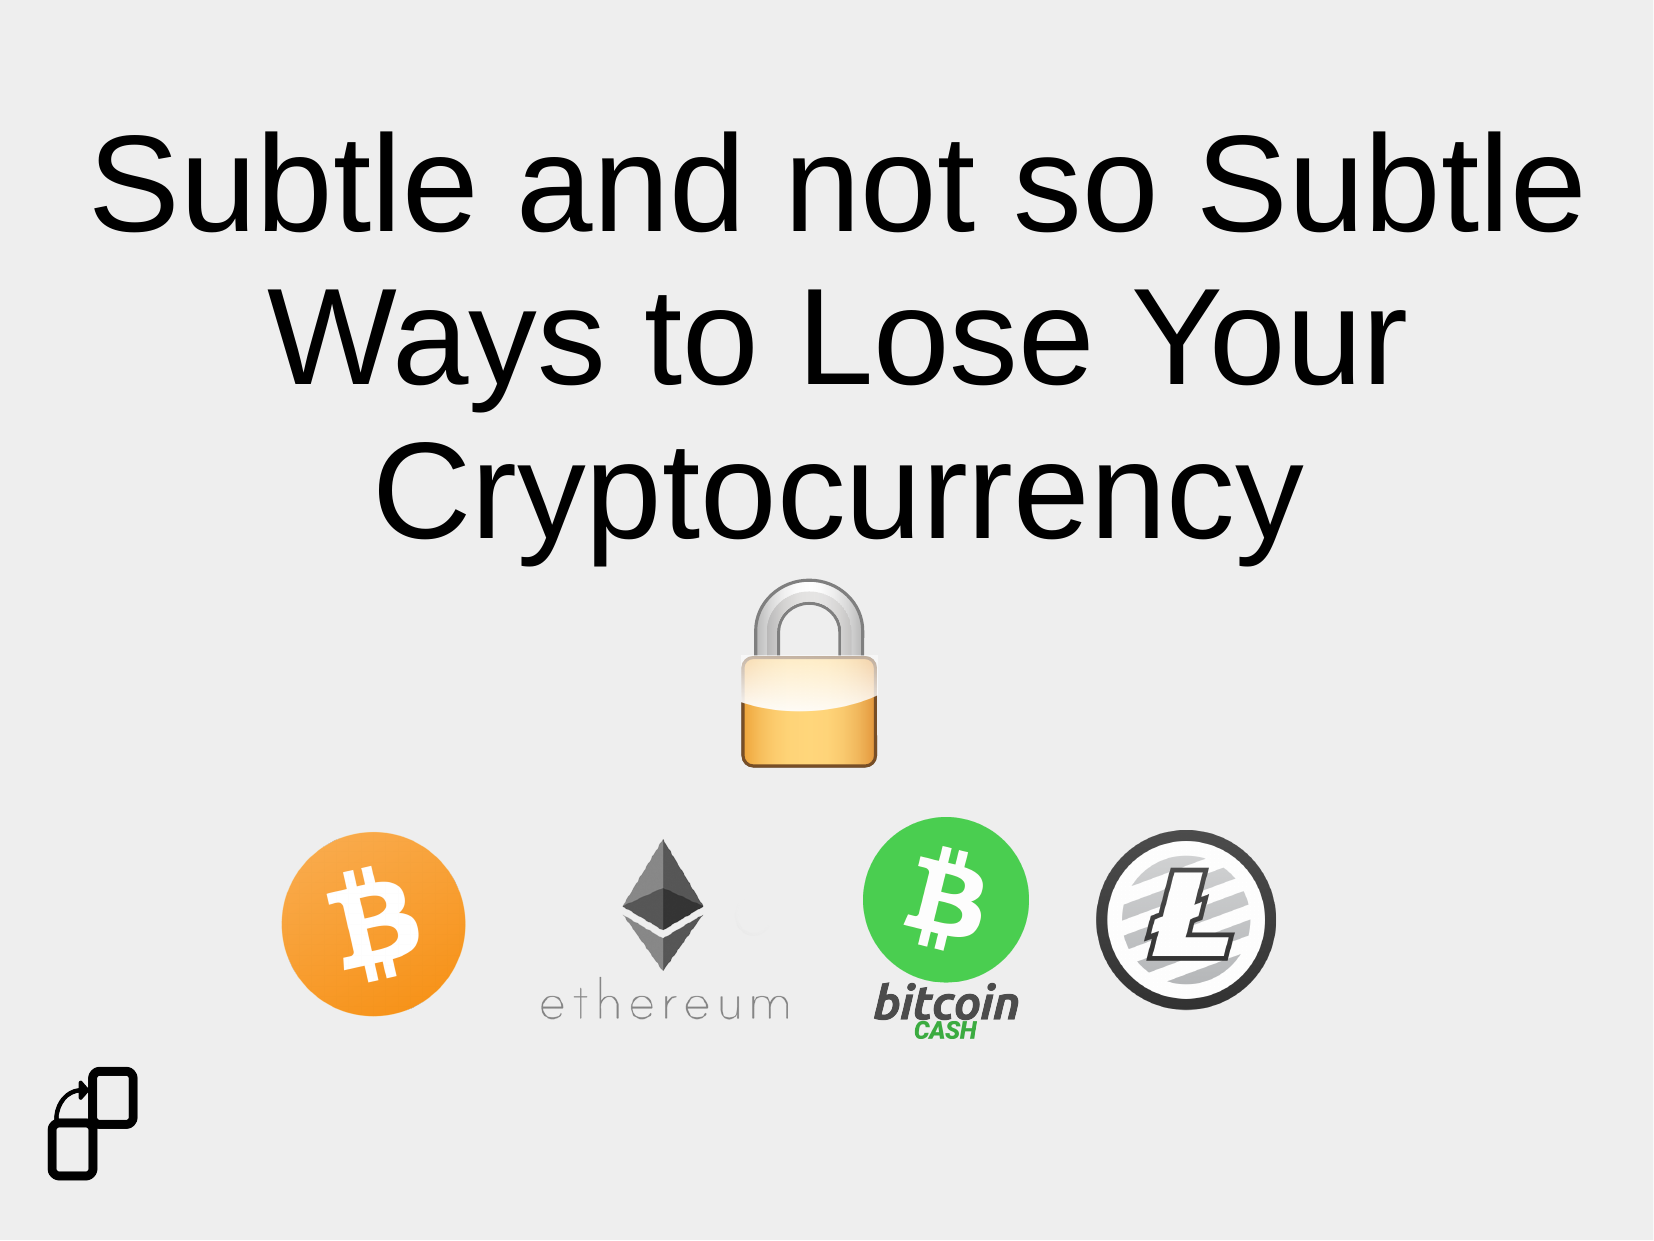

# Subtle and not so Subtle Ways to Lose Your Cryptocurrency